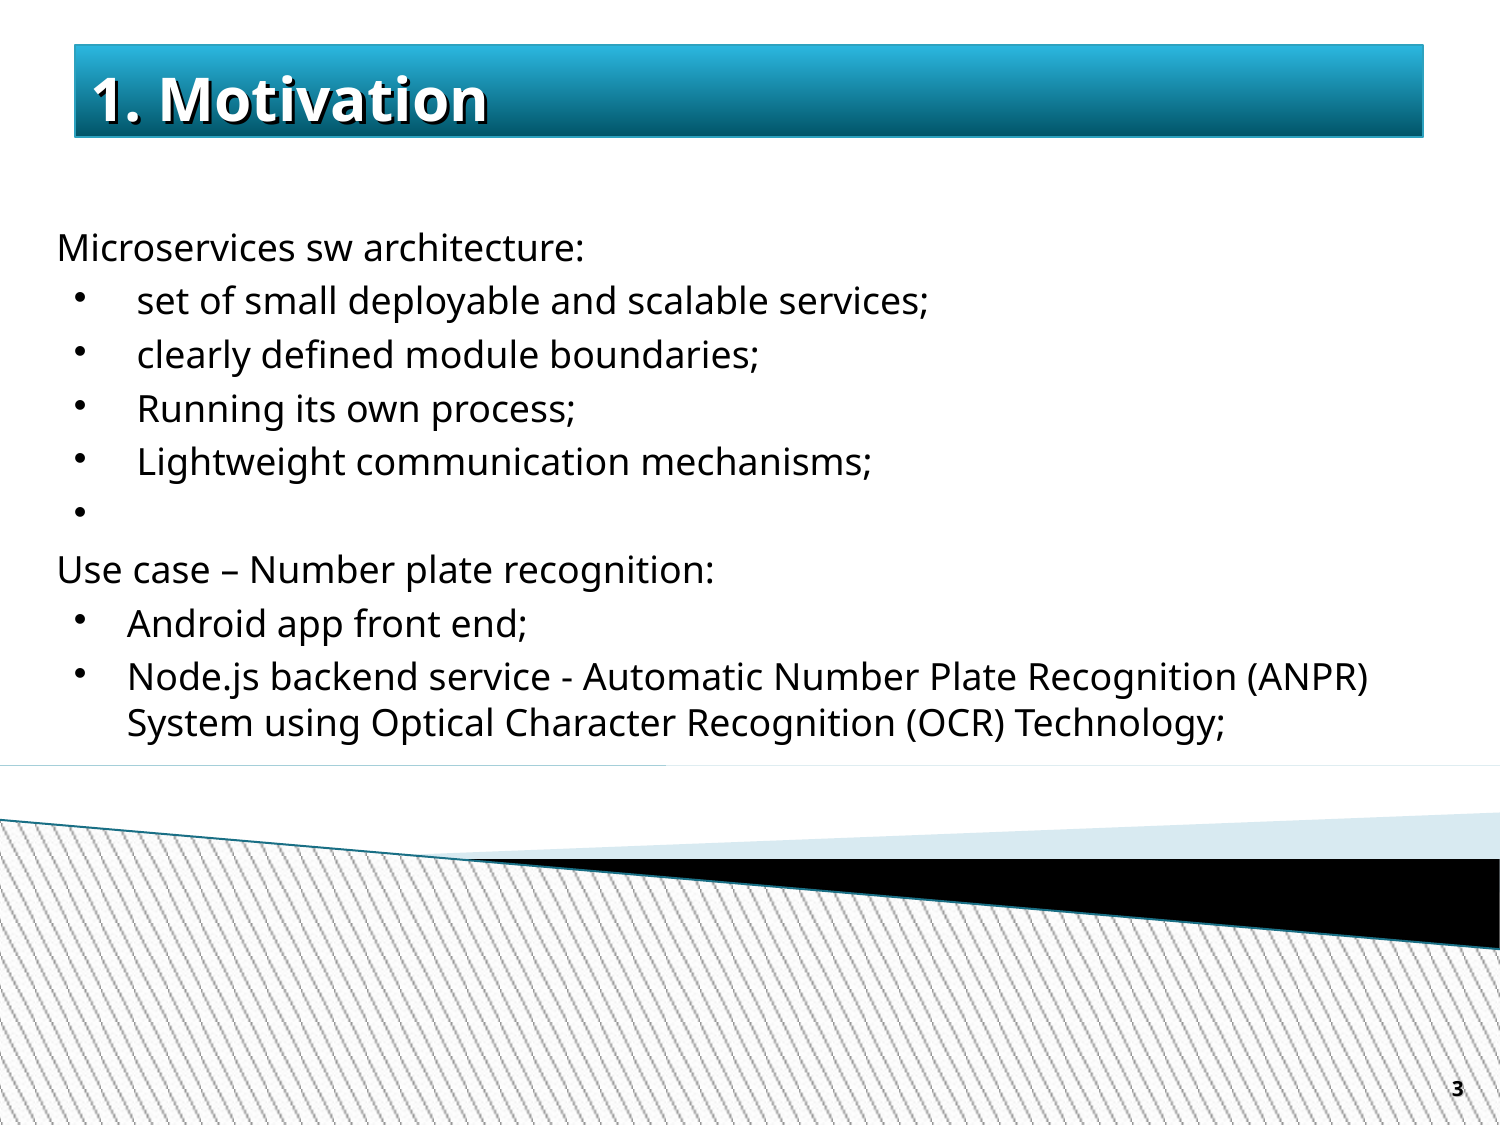

# 1. Motivation
Microservices sw architecture:
 set of small deployable and scalable services;
 clearly defined module boundaries;
 Running its own process;
 Lightweight communication mechanisms;
Use case – Number plate recognition:
Android app front end;
Node.js backend service - Automatic Number Plate Recognition (ANPR) System using Optical Character Recognition (OCR) Technology;